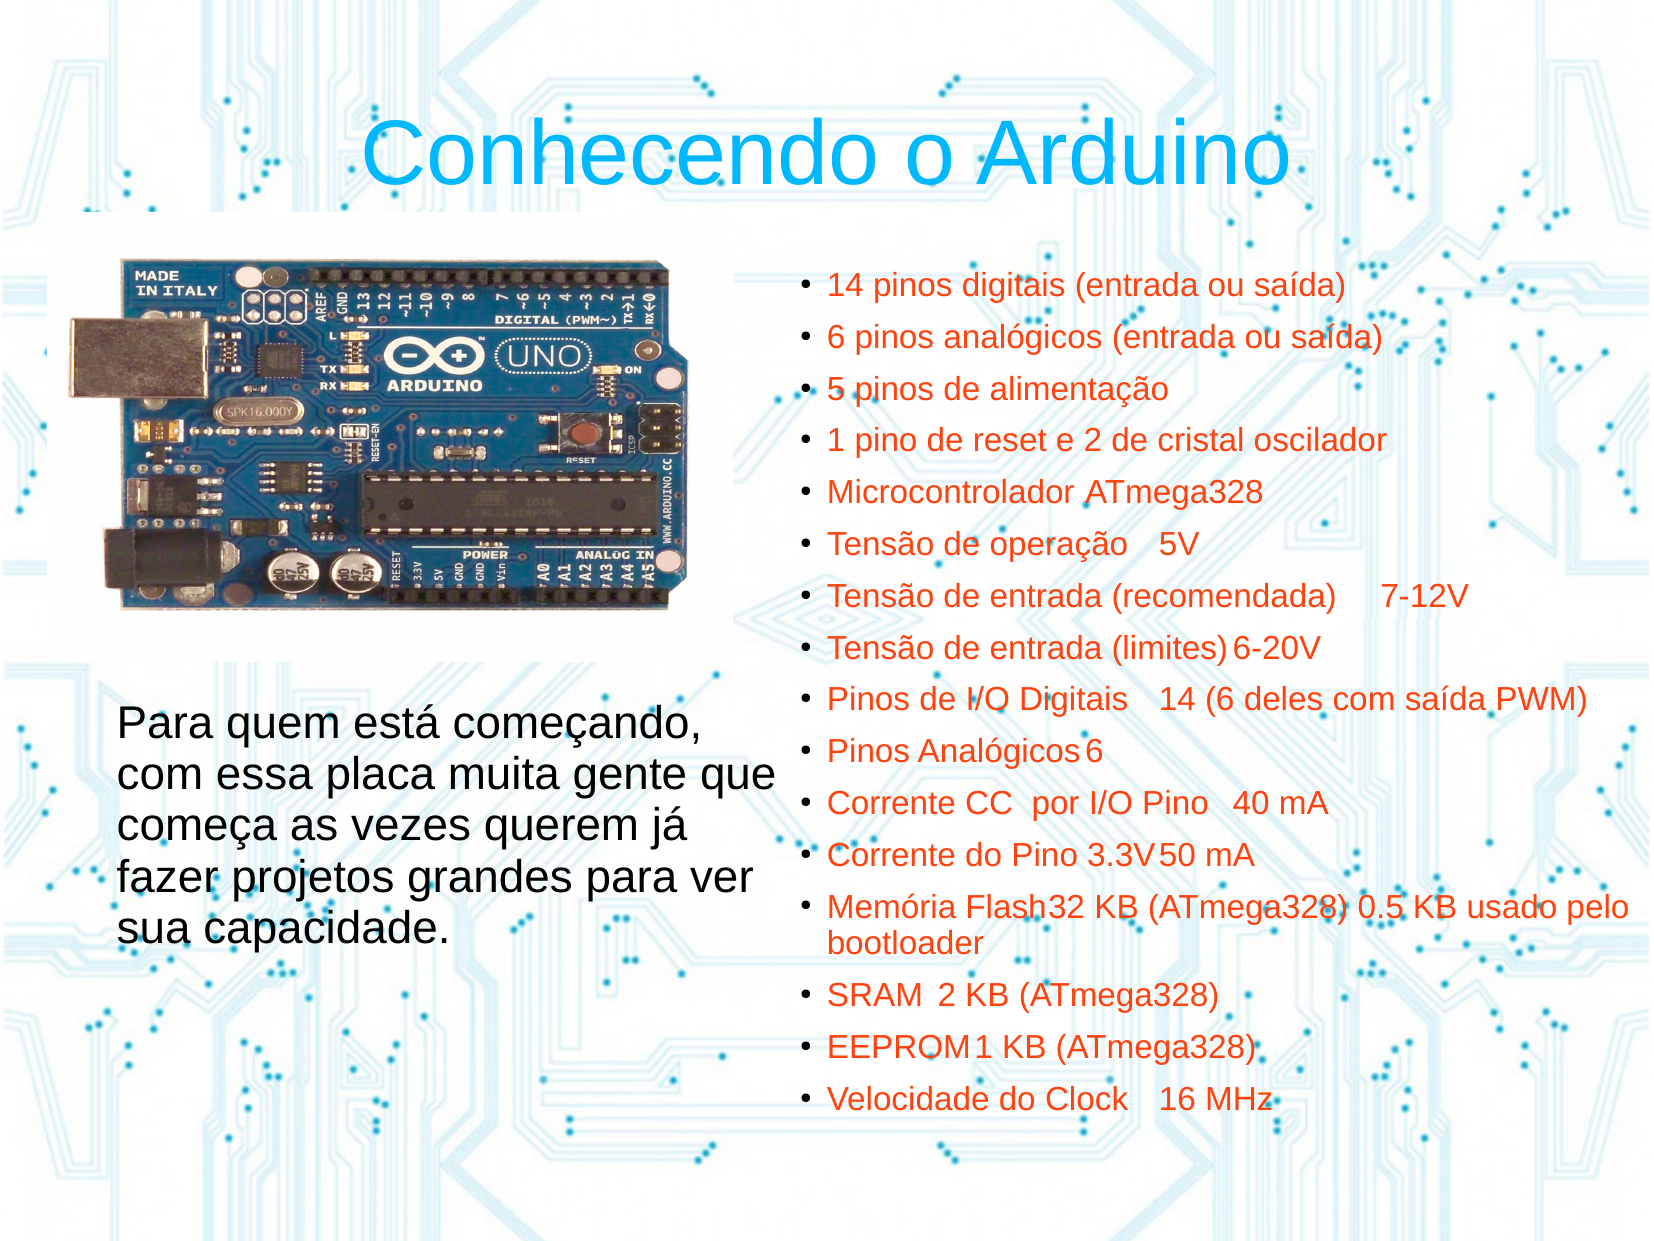

# Conhecendo o Arduino
14 pinos digitais (entrada ou saída)
6 pinos analógicos (entrada ou saída)
5 pinos de alimentação
1 pino de reset e 2 de cristal oscilador
Microcontrolador	ATmega328
Tensão de operação	5V
Tensão de entrada (recomendada) 	7-12V
Tensão de entrada (limites)	6-20V
Pinos de I/O Digitais	14 (6 deles com saída PWM)
Pinos Analógicos	6
Corrente CC por I/O Pino	40 mA
Corrente do Pino 3.3V	50 mA
Memória Flash	32 KB (ATmega328) 0.5 KB usado pelo bootloader
SRAM	2 KB (ATmega328)
EEPROM	1 KB (ATmega328)
Velocidade do Clock	16 MHz
Para quem está começando, com essa placa muita gente que começa as vezes querem já fazer projetos grandes para ver sua capacidade.